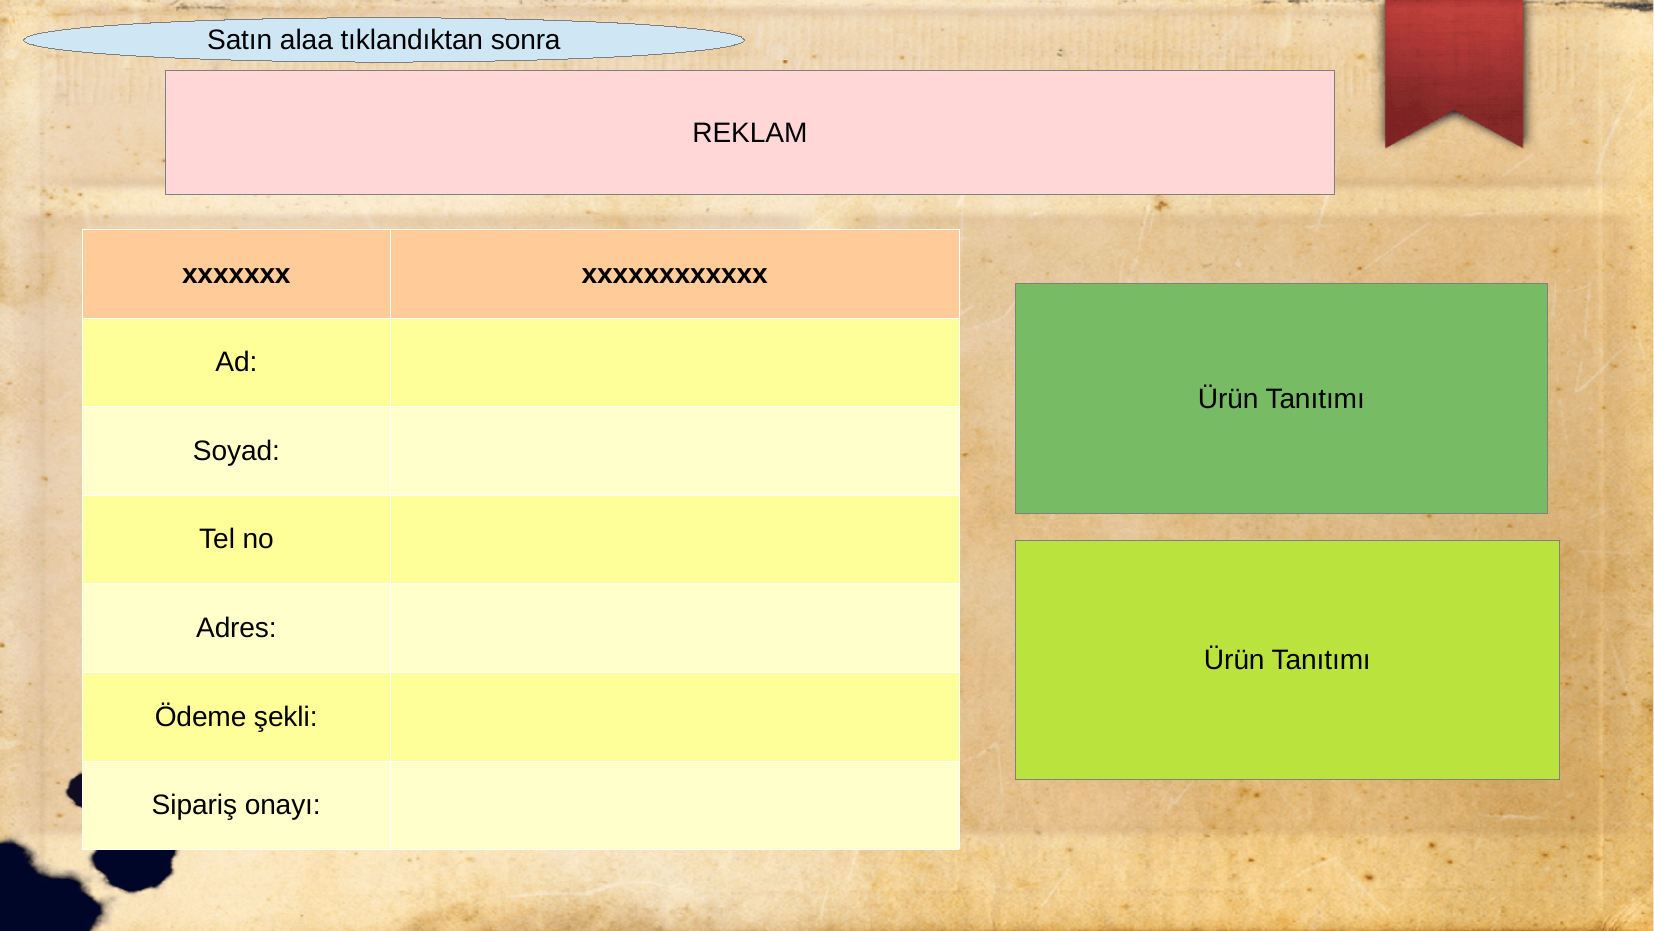

Satın alaa tıklandıktan sonra
REKLAM
| xxxxxxx | xxxxxxxxxxxx |
| --- | --- |
| Ad: | |
| Soyad: | |
| Tel no | |
| Adres: | |
| Ödeme şekli: | |
| Sipariş onayı: | |
Ürün Tanıtımı
Ürün Tanıtımı